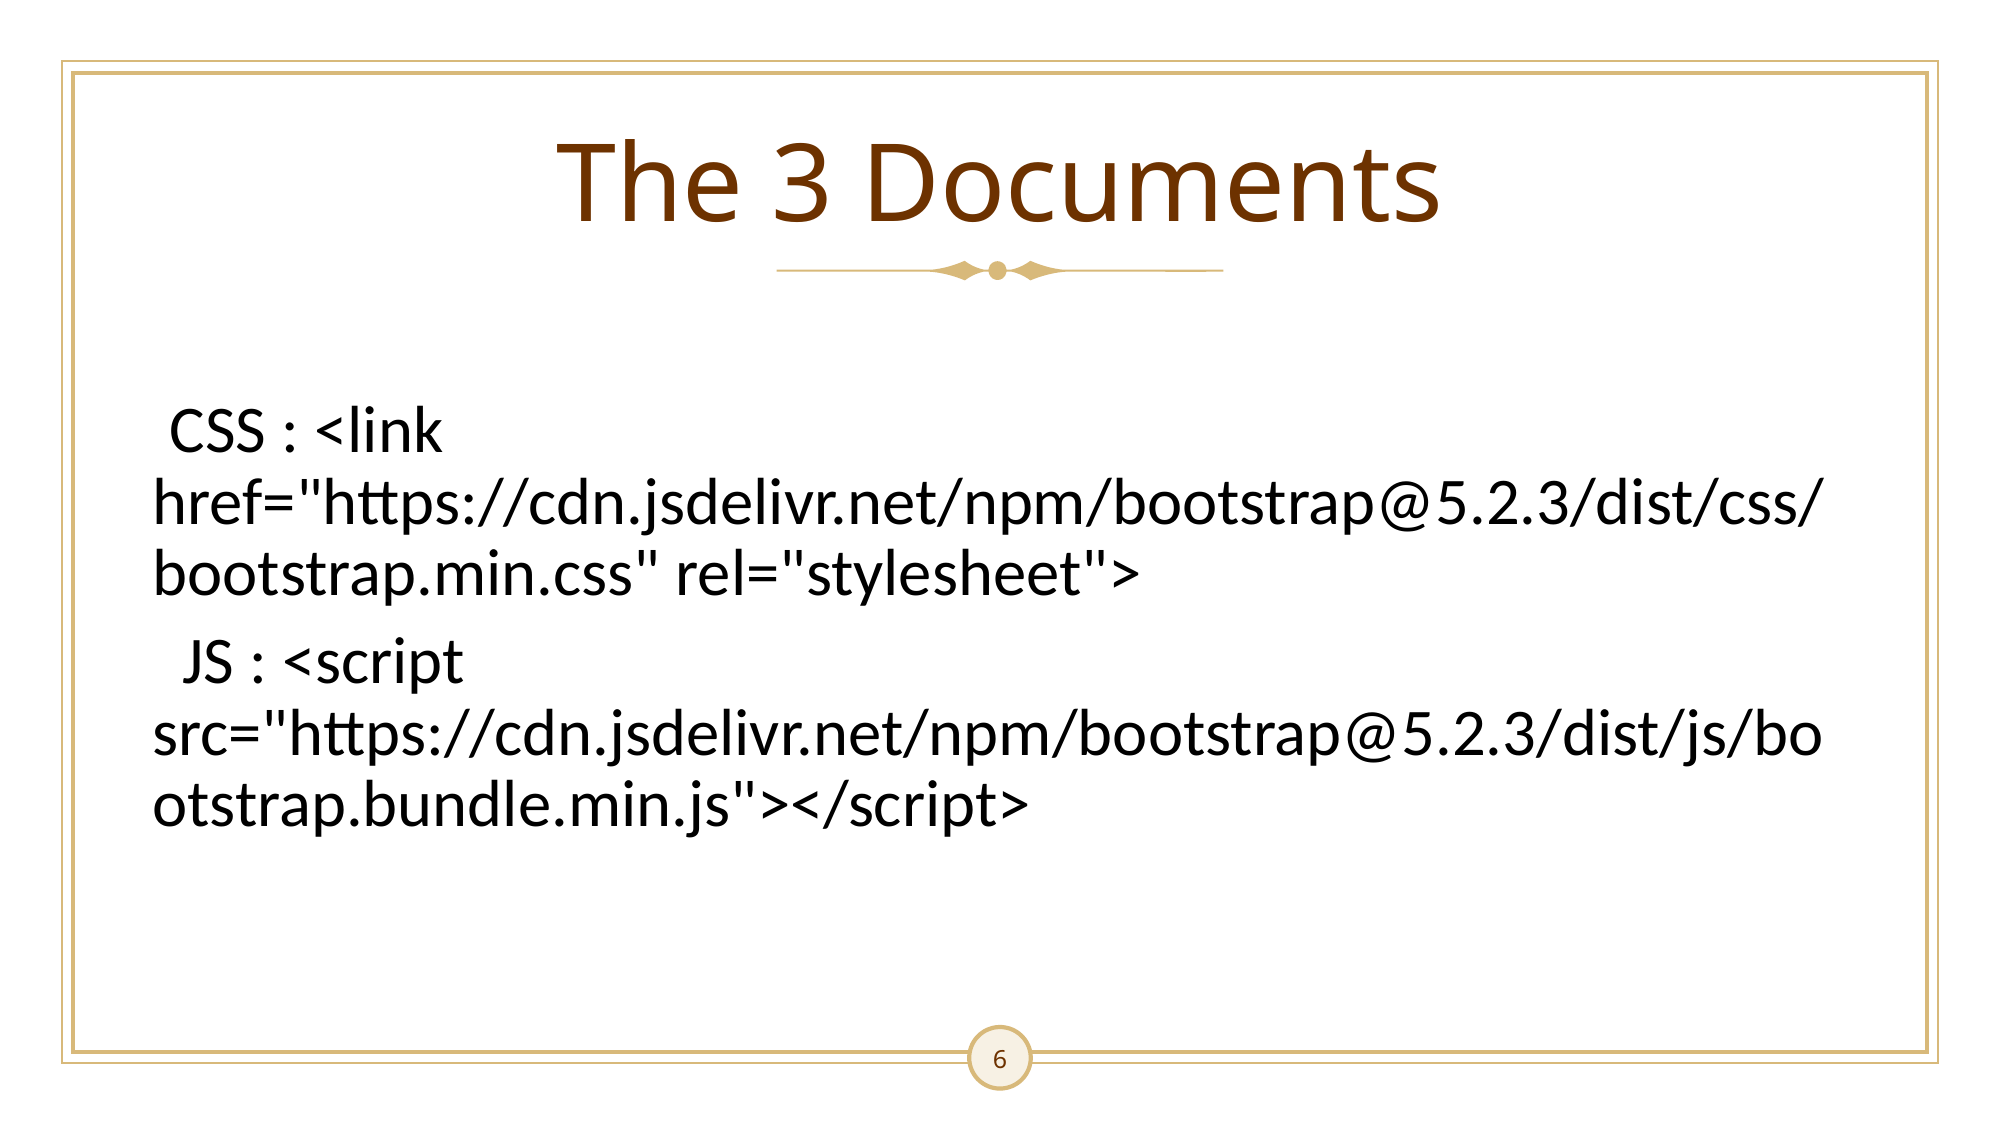

# The 3 Documents
 CSS : <link href="https://cdn.jsdelivr.net/npm/bootstrap@5.2.3/dist/css/bootstrap.min.css" rel="stylesheet">
 JS : <script src="https://cdn.jsdelivr.net/npm/bootstrap@5.2.3/dist/js/bootstrap.bundle.min.js"></script>